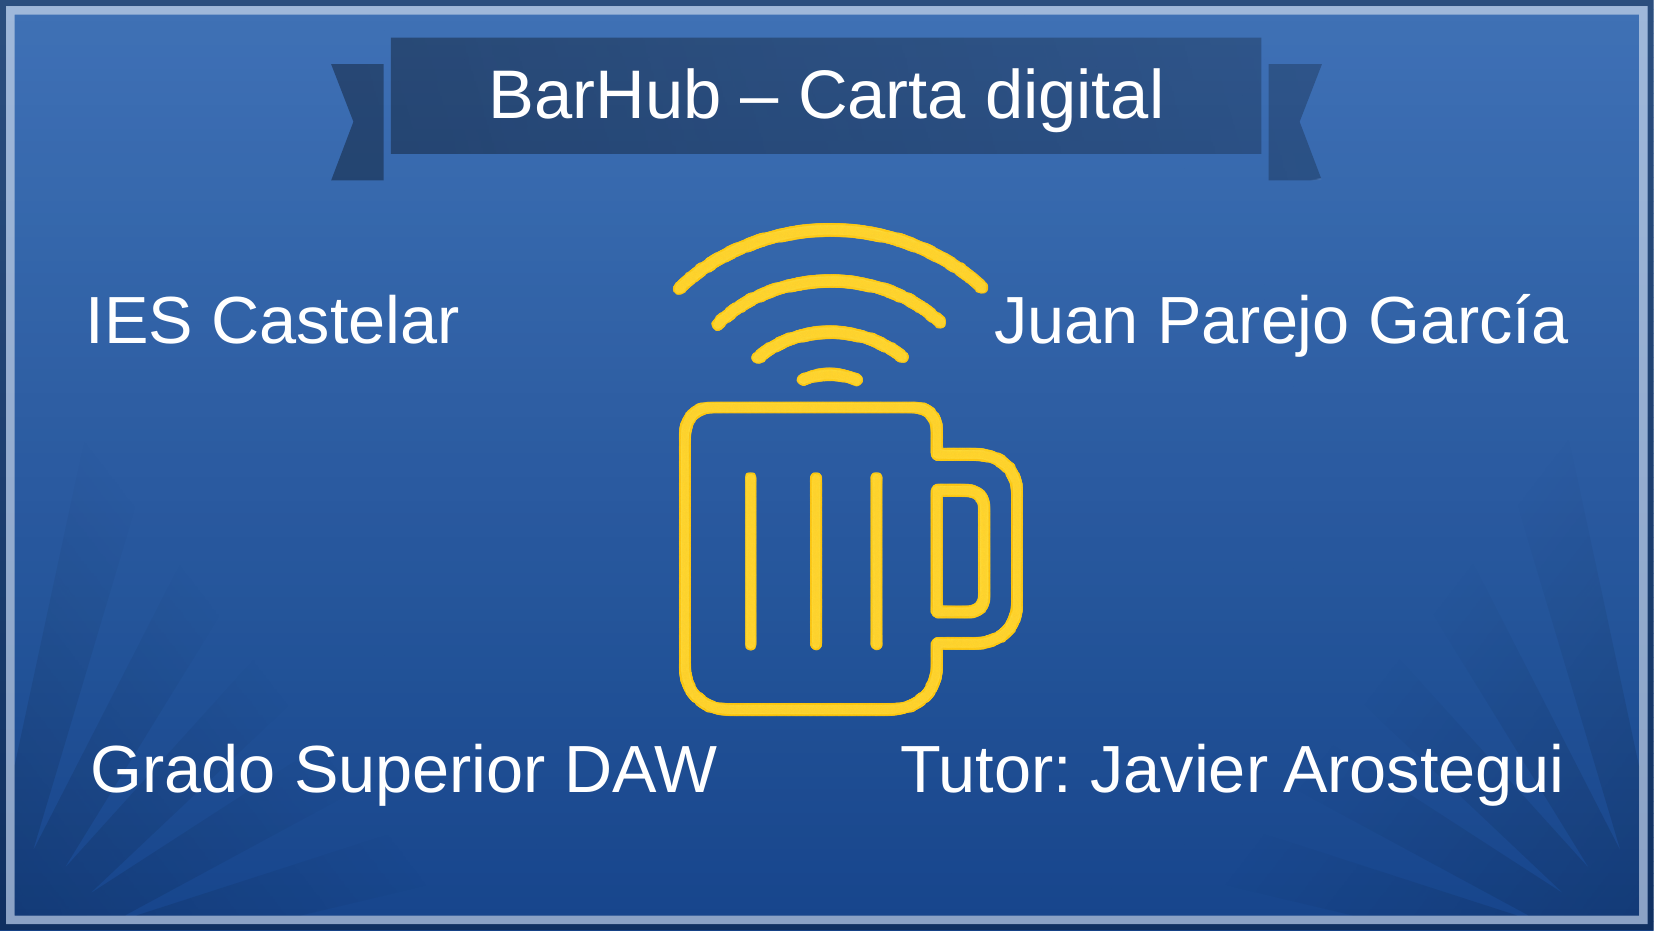

# BarHub – Carta digital
IES Castelar Juan Parejo García
Grado Superior DAW Tutor: Javier Arostegui